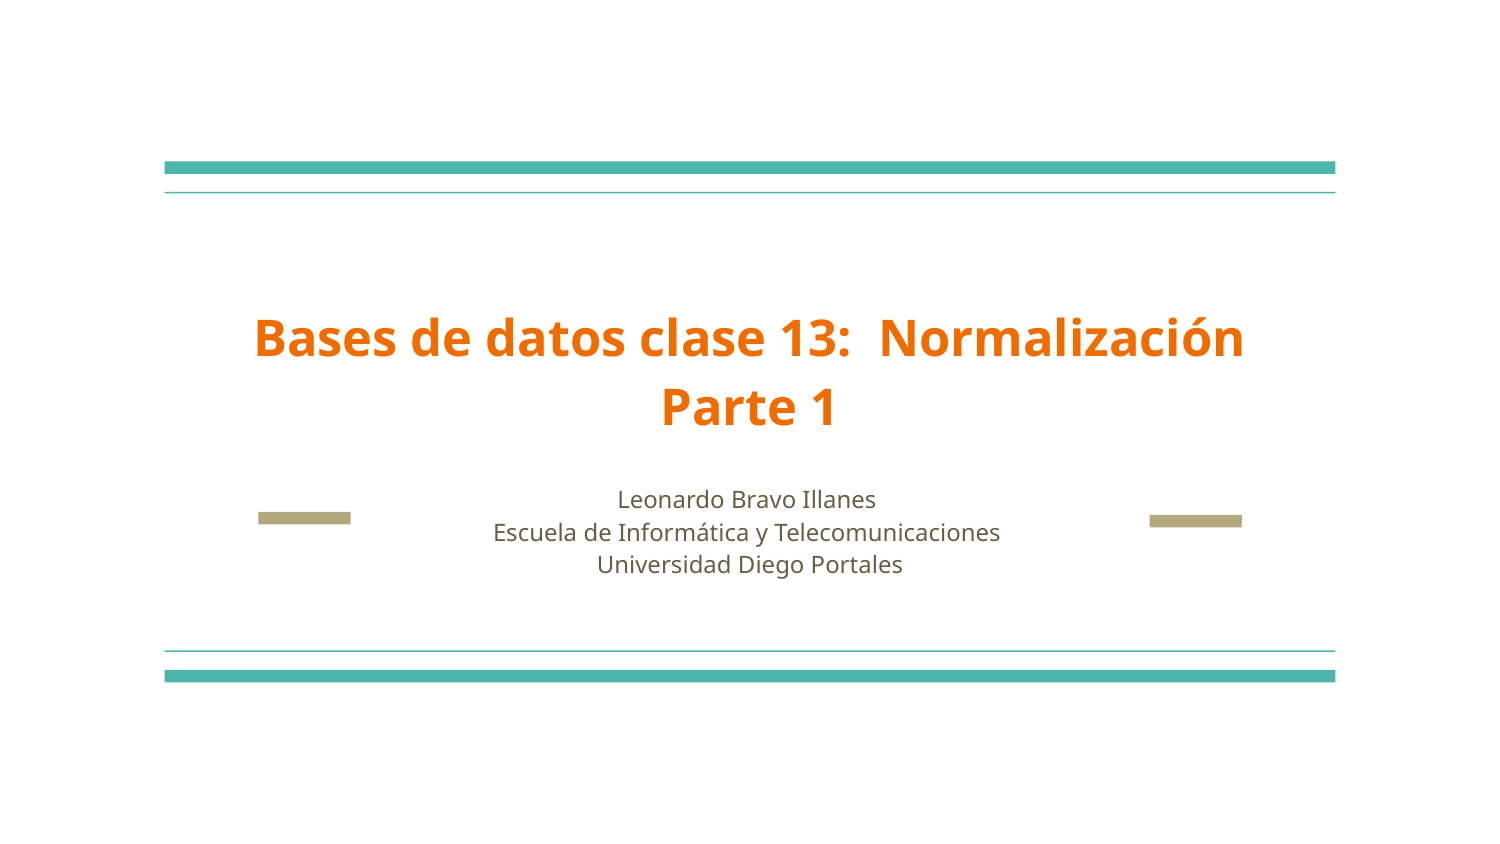

# Bases de datos clase 13: Normalización Parte 1
Leonardo Bravo Illanes
Escuela de Informática y Telecomunicaciones
Universidad Diego Portales